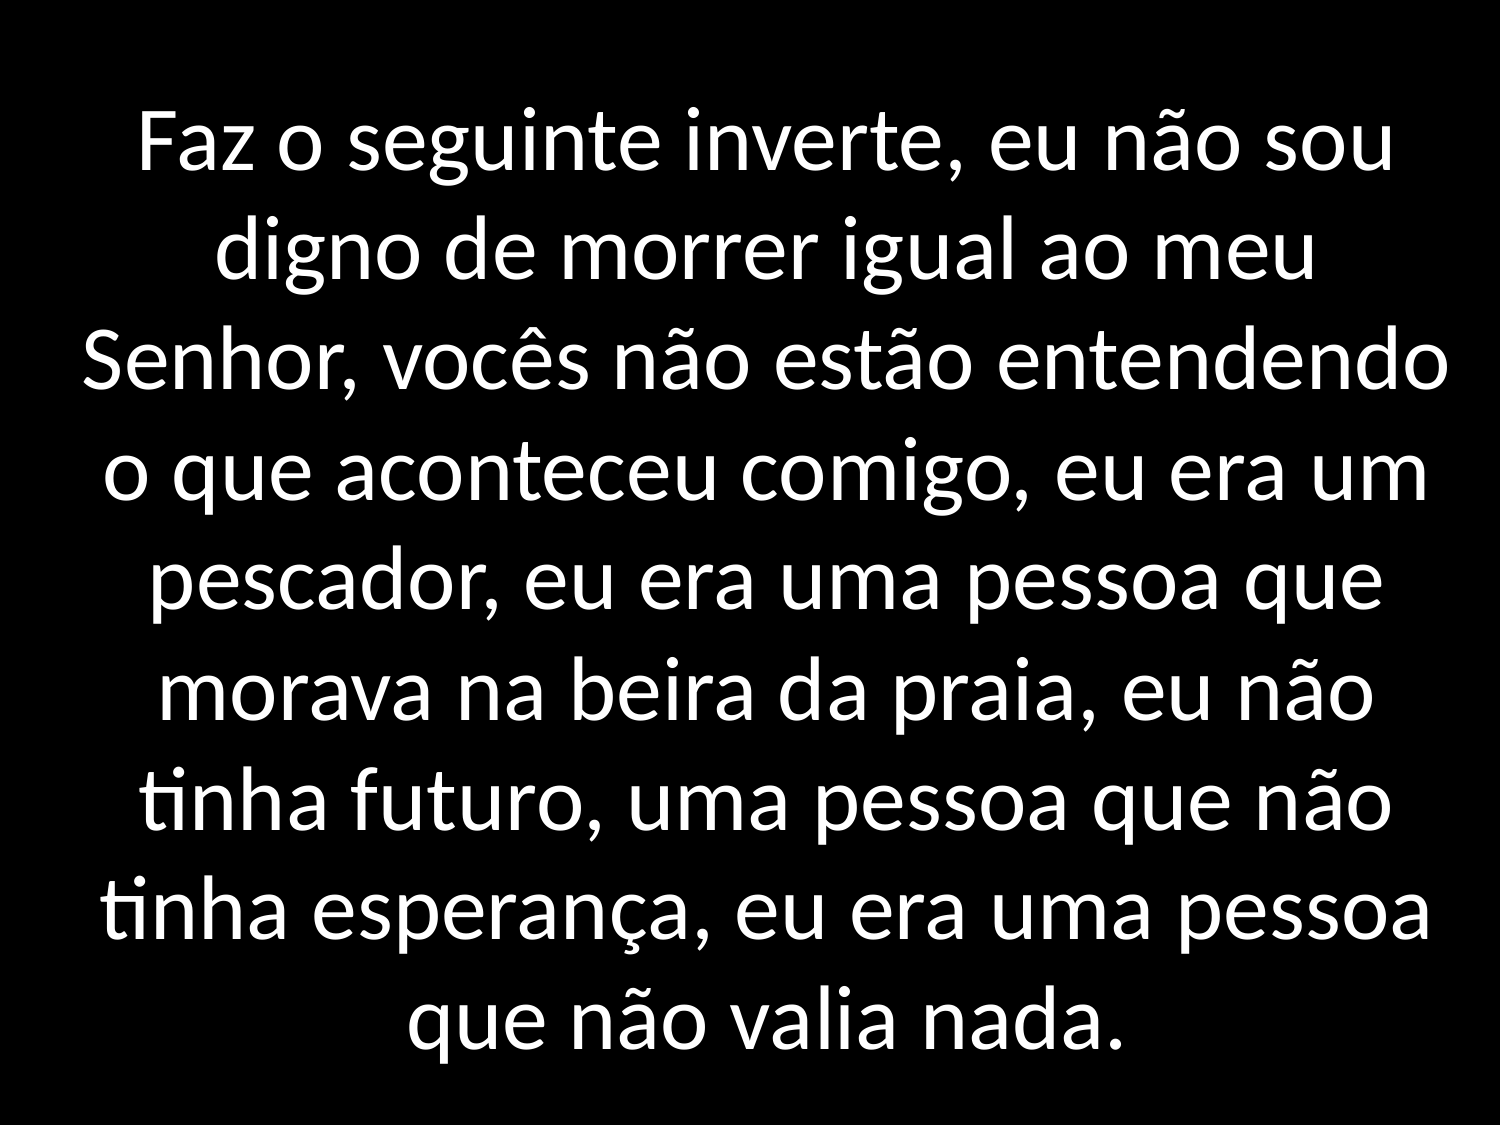

# Faz o seguinte inverte, eu não sou digno de morrer igual ao meu Senhor, vocês não estão entendendo o que aconteceu comigo, eu era um pescador, eu era uma pessoa que morava na beira da praia, eu não tinha futuro, uma pessoa que não tinha esperança, eu era uma pessoa que não valia nada.